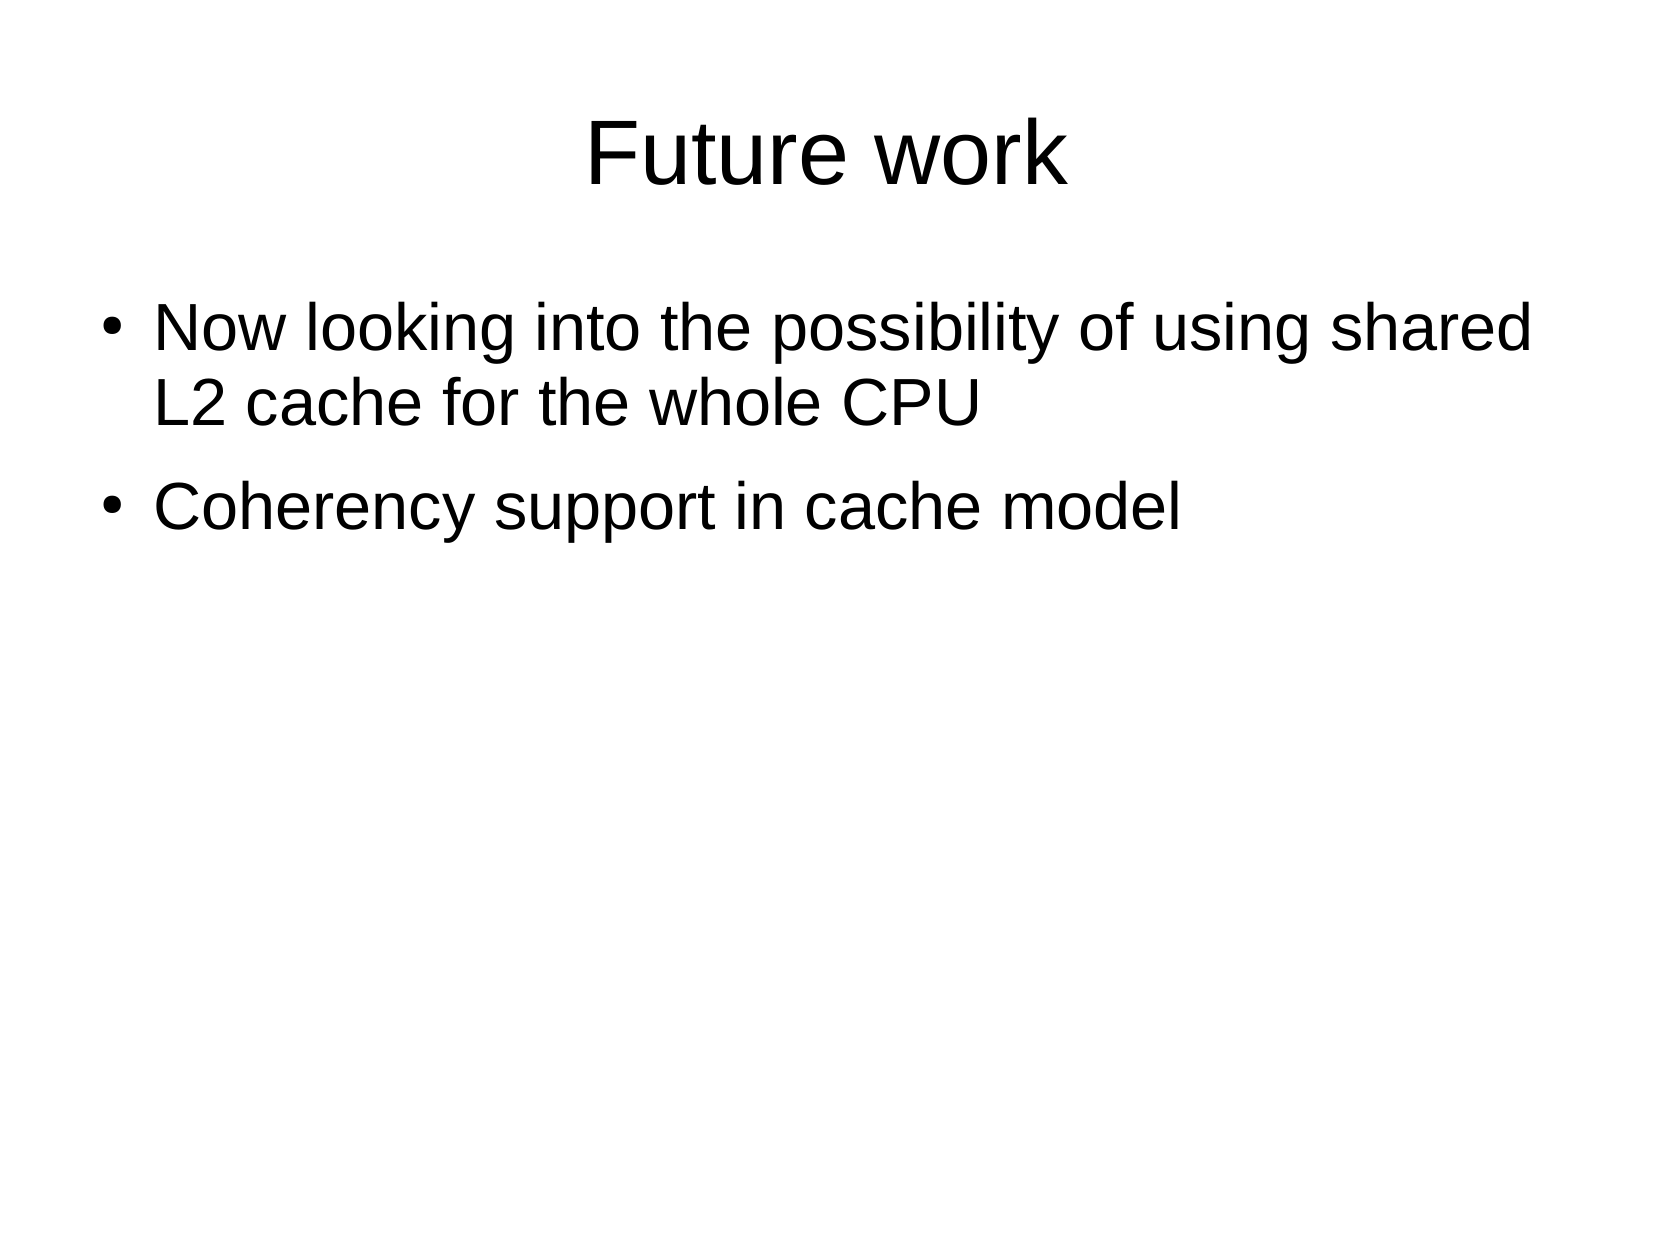

# Future work
Now looking into the possibility of using shared L2 cache for the whole CPU
Coherency support in cache model